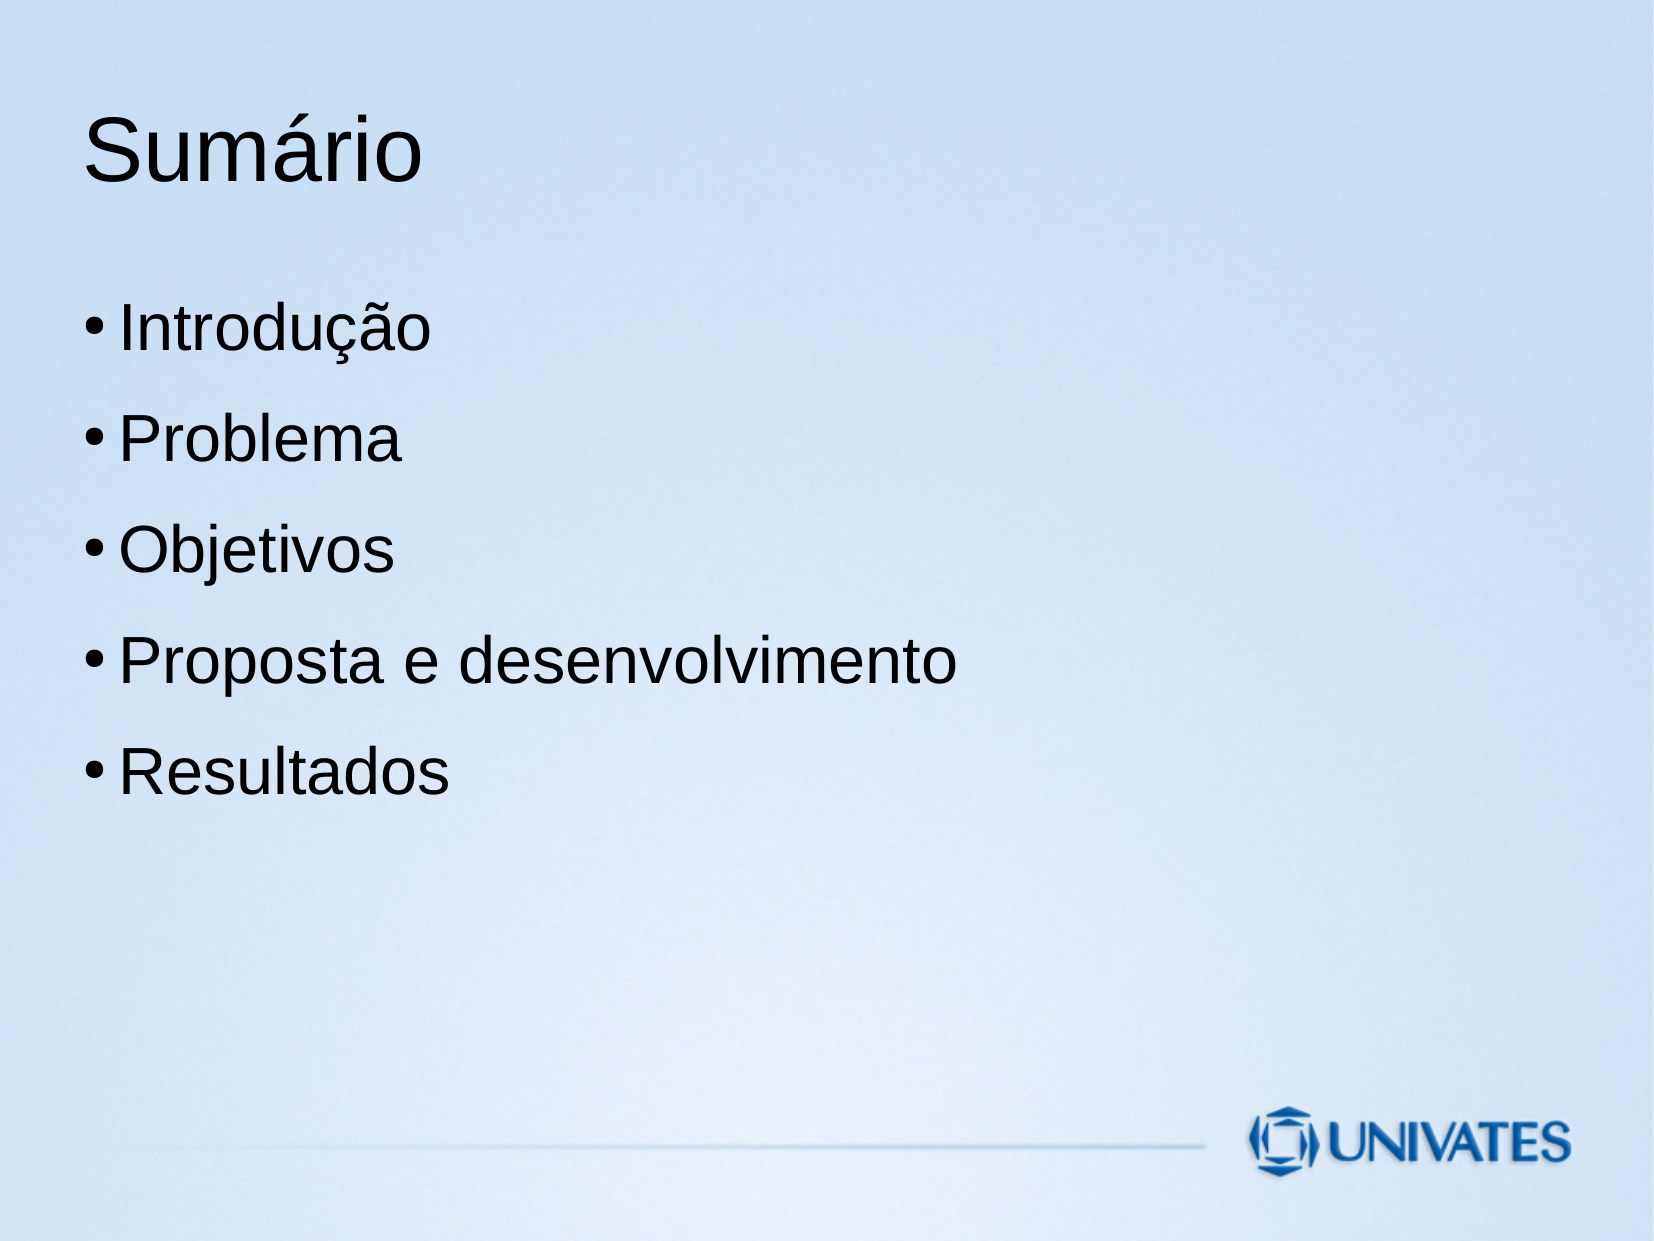

# Sumário
Introdução
Problema
Objetivos
Proposta e desenvolvimento
Resultados